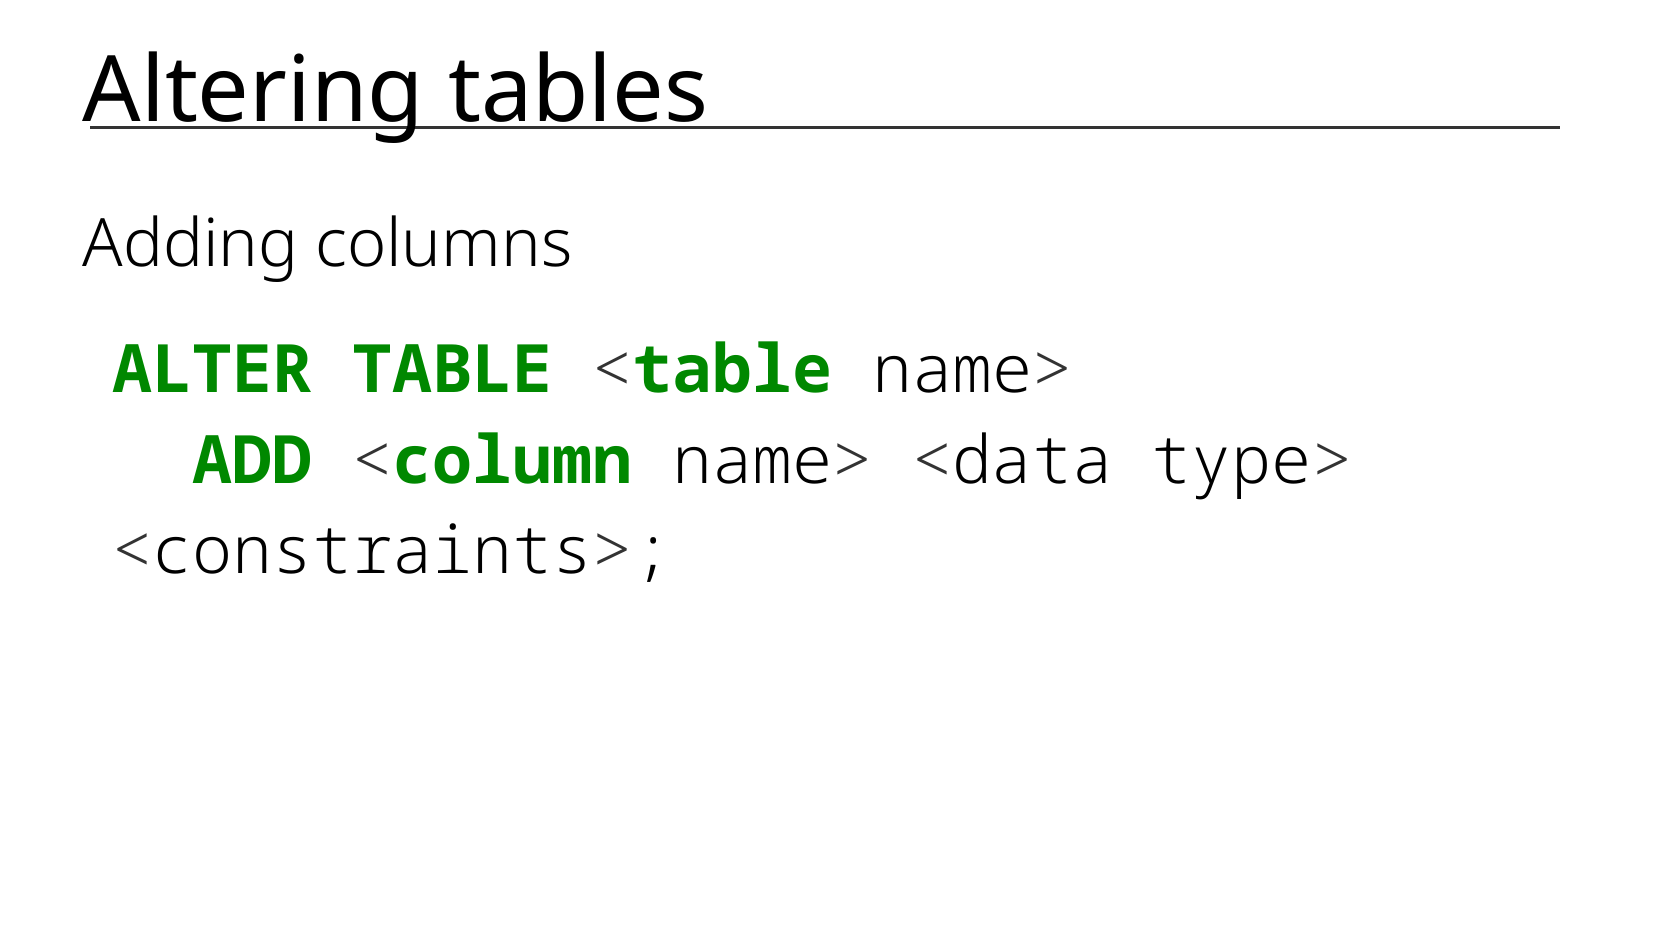

# Altering tables
Adding columns
ALTER TABLE <table name>
 ADD <column name> <data type> <constraints>;